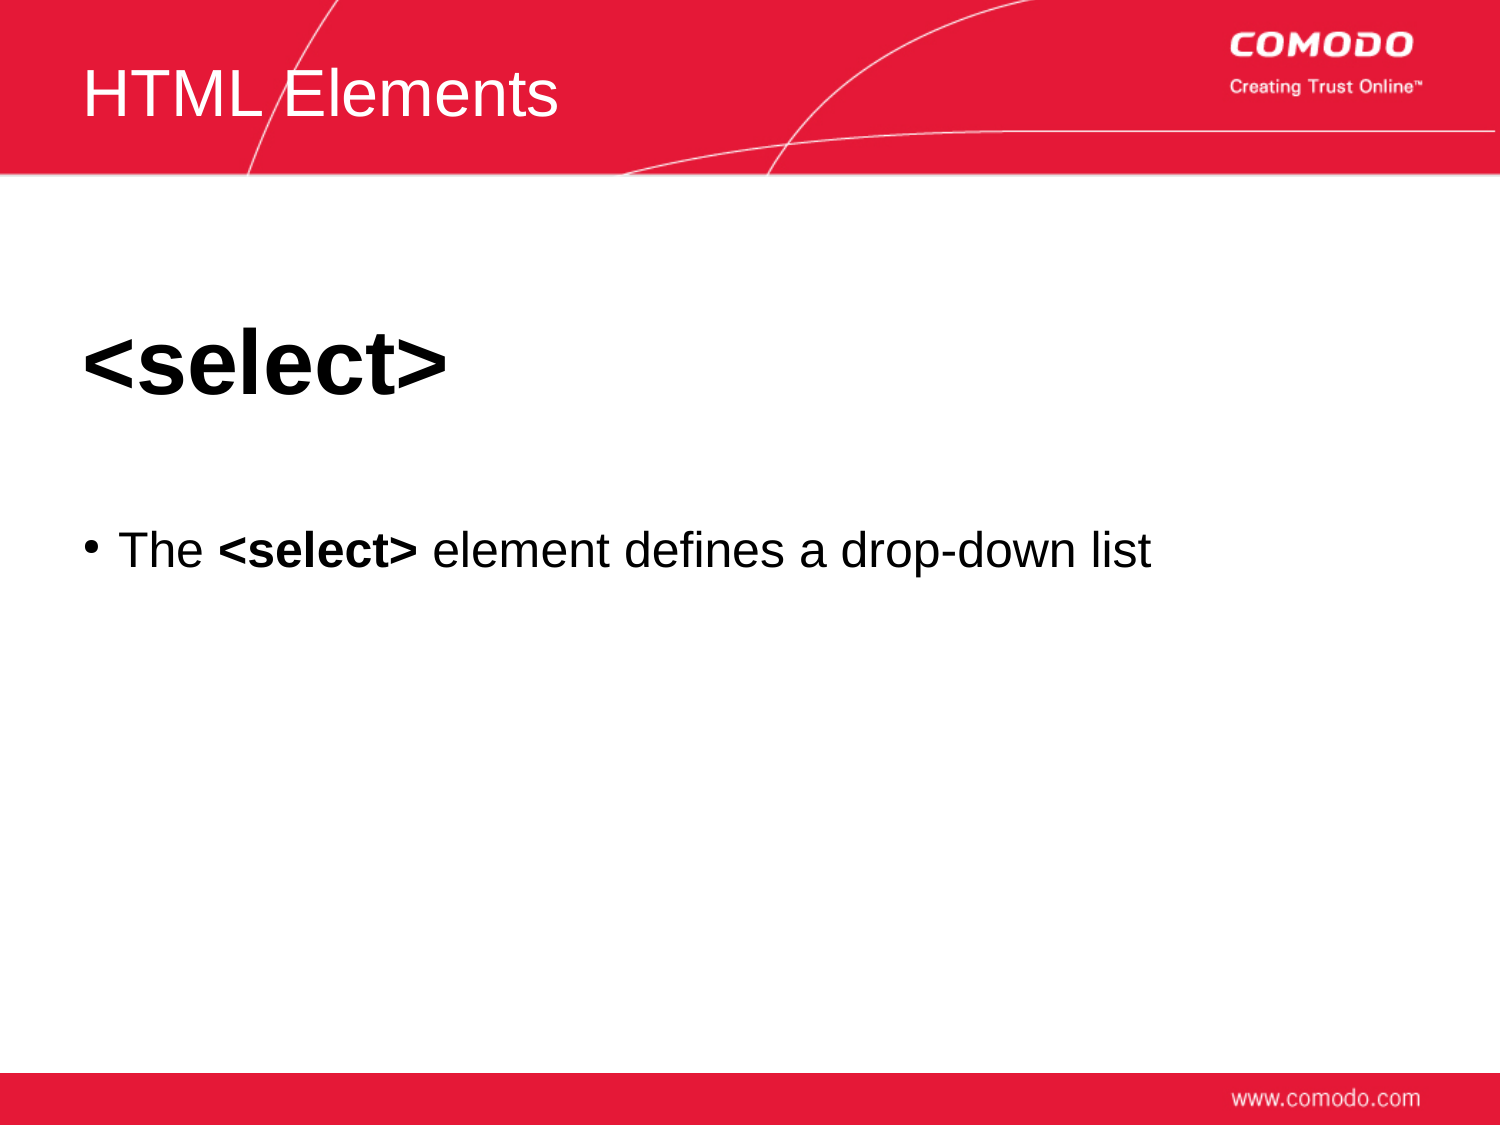

# HTML Elements
<select>
The <select> element defines a drop-down list